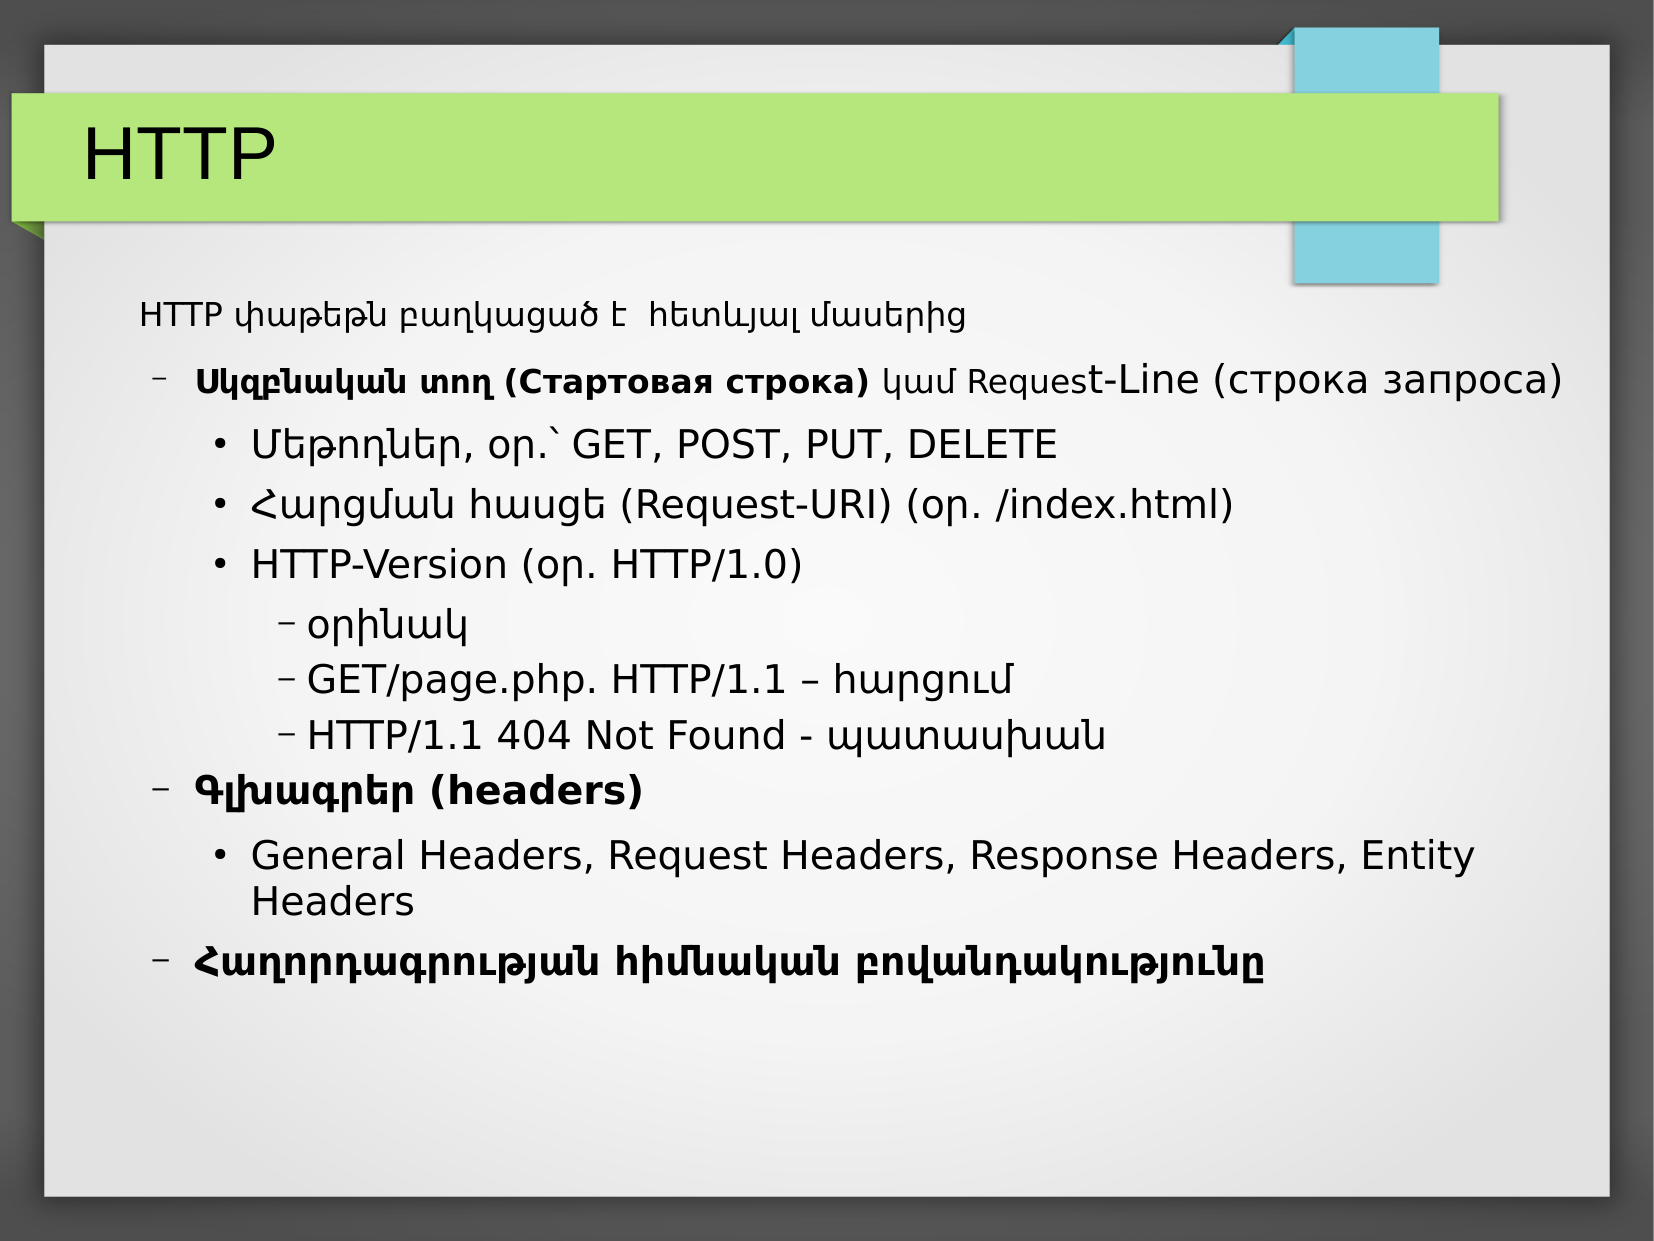

# HTTP
HTTP փաթեթն բաղկացած է հետևյալ մասերից
Սկզբնական տող (Стартовая строка) կամ Request-Line (строка запроса)
Մեթոդներ, օր․՝ GET, POST, PUT, DELETE
Հարցման հասցե (Request-URI) (օր․ /index.html)
HTTP-Version (օր․ HTTP/1.0)
օրինակ
GET/page.php. HTTP/1.1 – հարցում
HTTP/1.1 404 Not Found - պատասխան
Գլխագրեր (headers)
General Headers, Request Headers, Response Headers, Entity Headers
Հաղորդագրության հիմնական բովանդակությունը